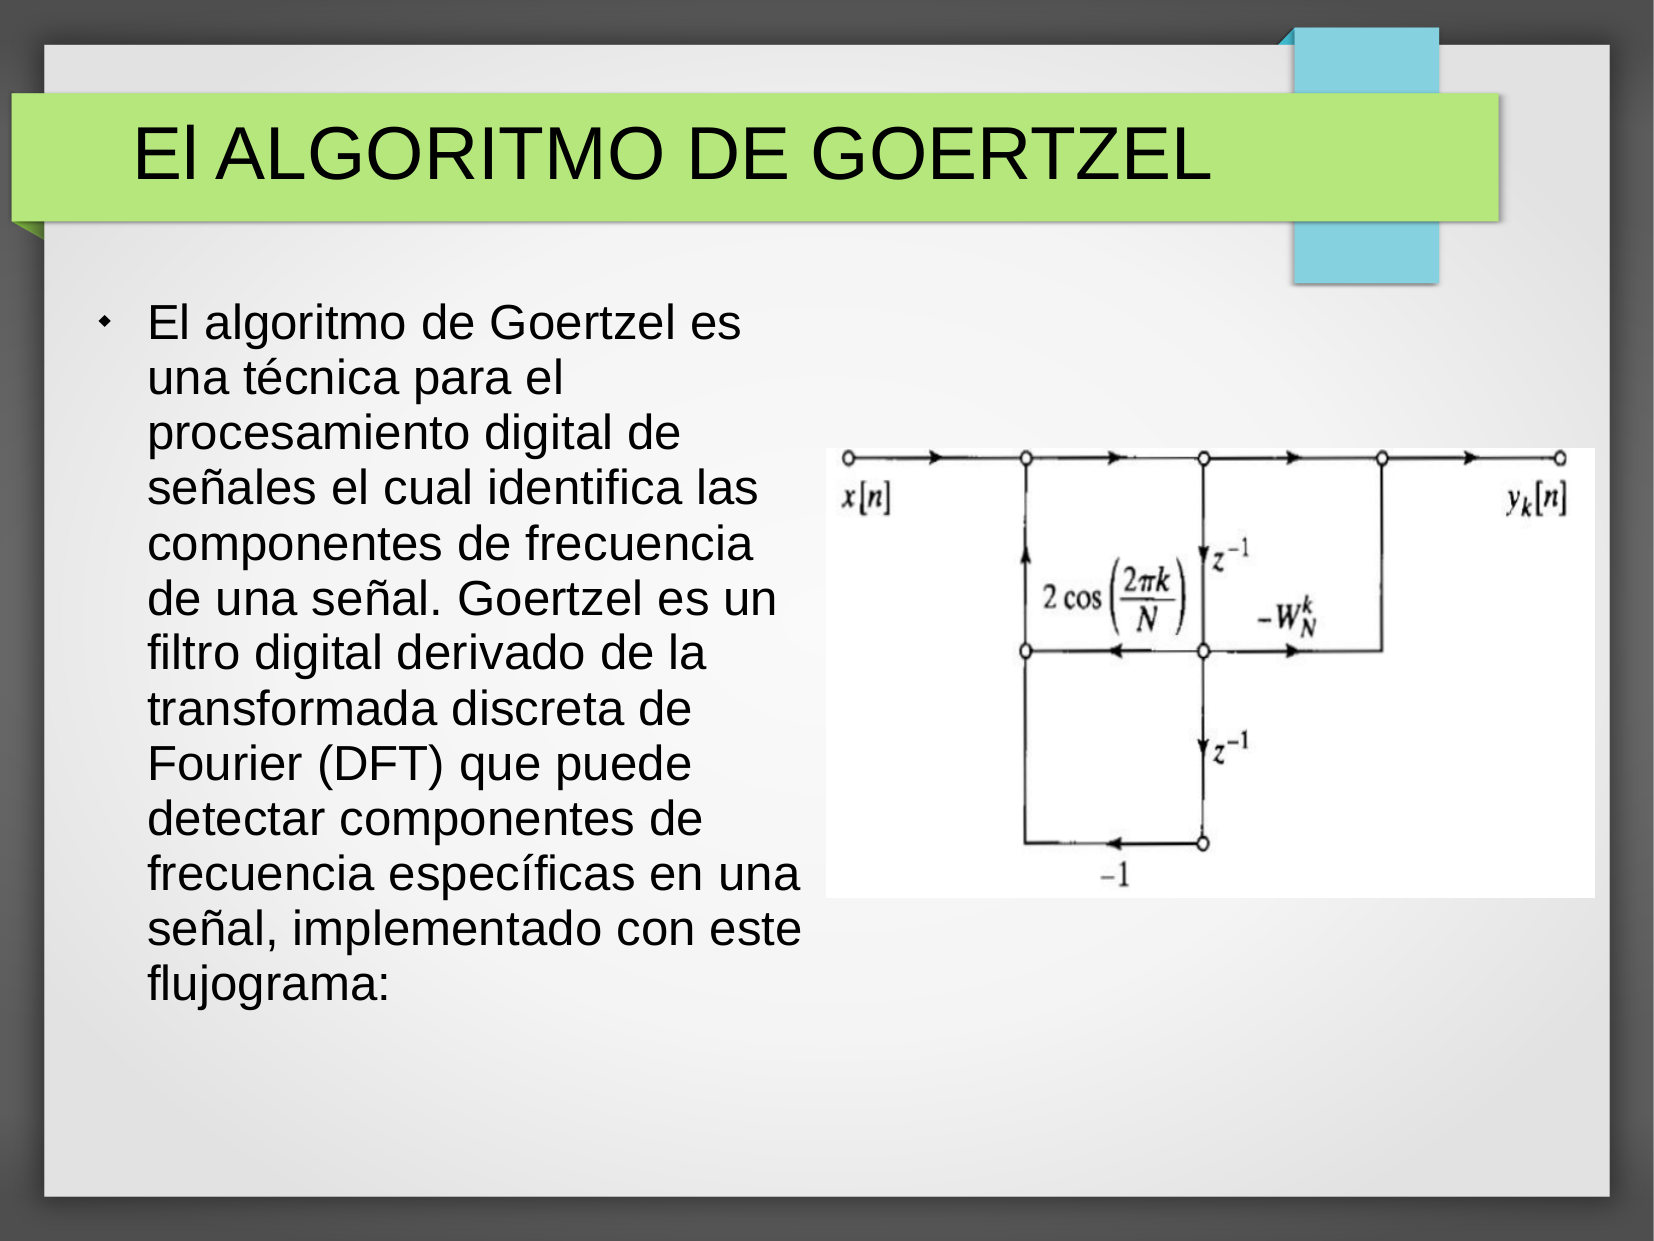

# El ALGORITMO DE GOERTZEL
El algoritmo de Goertzel es una técnica para el procesamiento digital de señales el cual identifica las componentes de frecuencia de una señal. Goertzel es un filtro digital derivado de la transformada discreta de Fourier (DFT) que puede detectar componentes de frecuencia específicas en una señal, implementado con este flujograma: